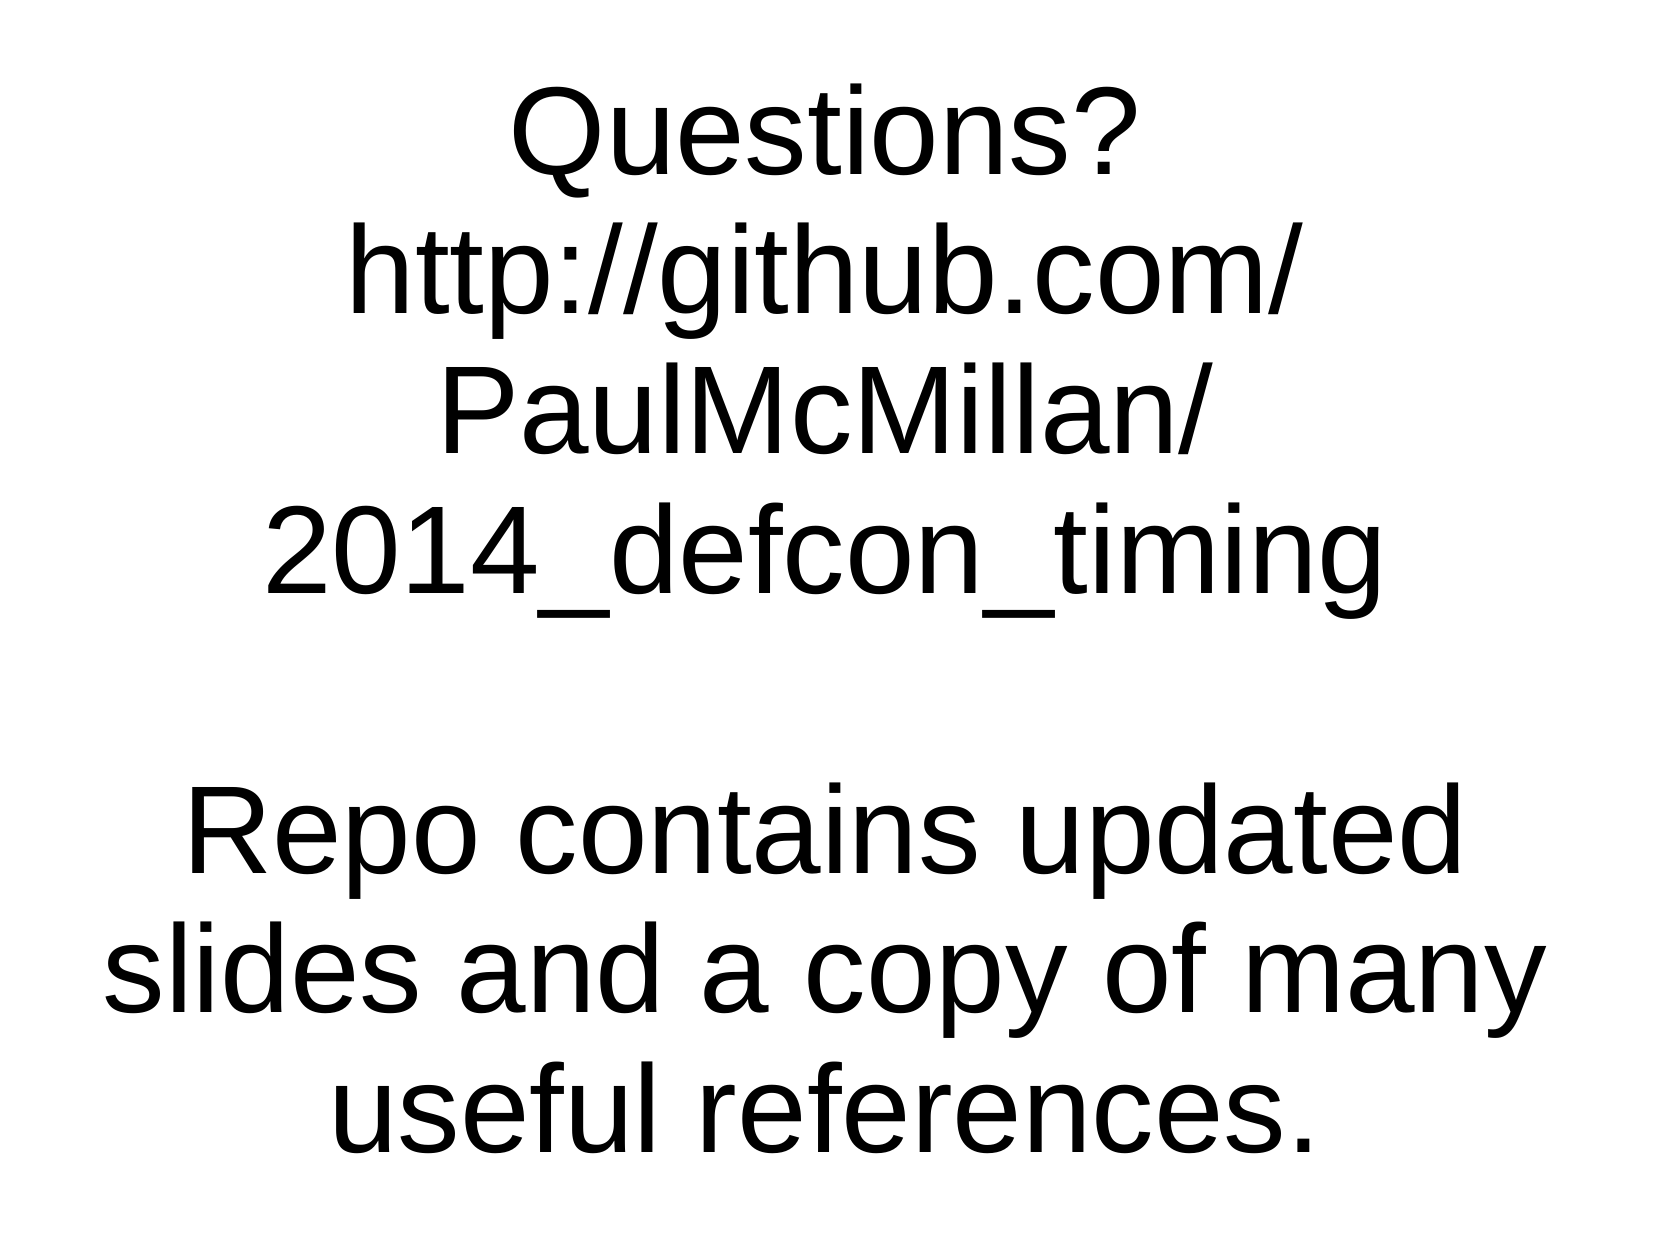

# Questions?
http://github.com/
PaulMcMillan/
2014_defcon_timing
Repo contains updated slides and a copy of many useful references.